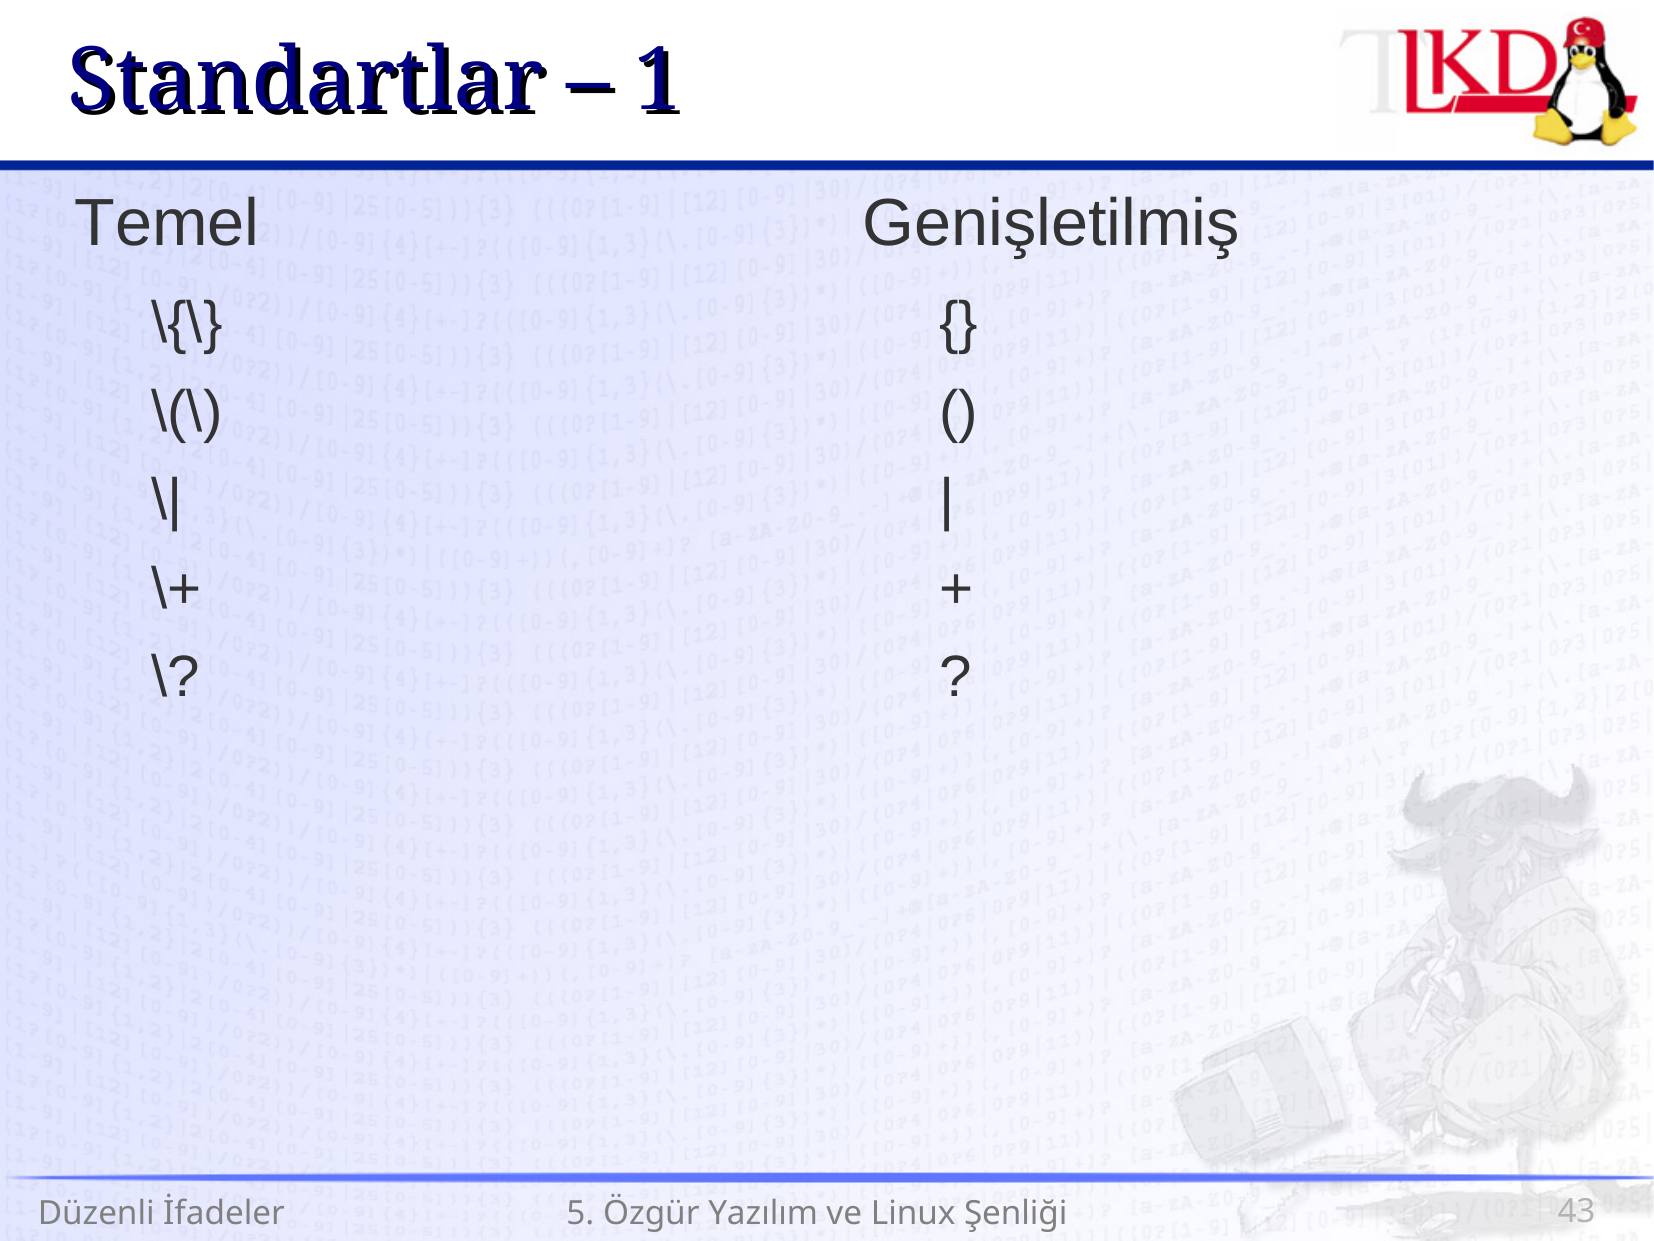

# Standartlar – 1
Temel
\{\}
\(\)
\|
\+
\?
Genişletilmiş
{}
()
|
+
?